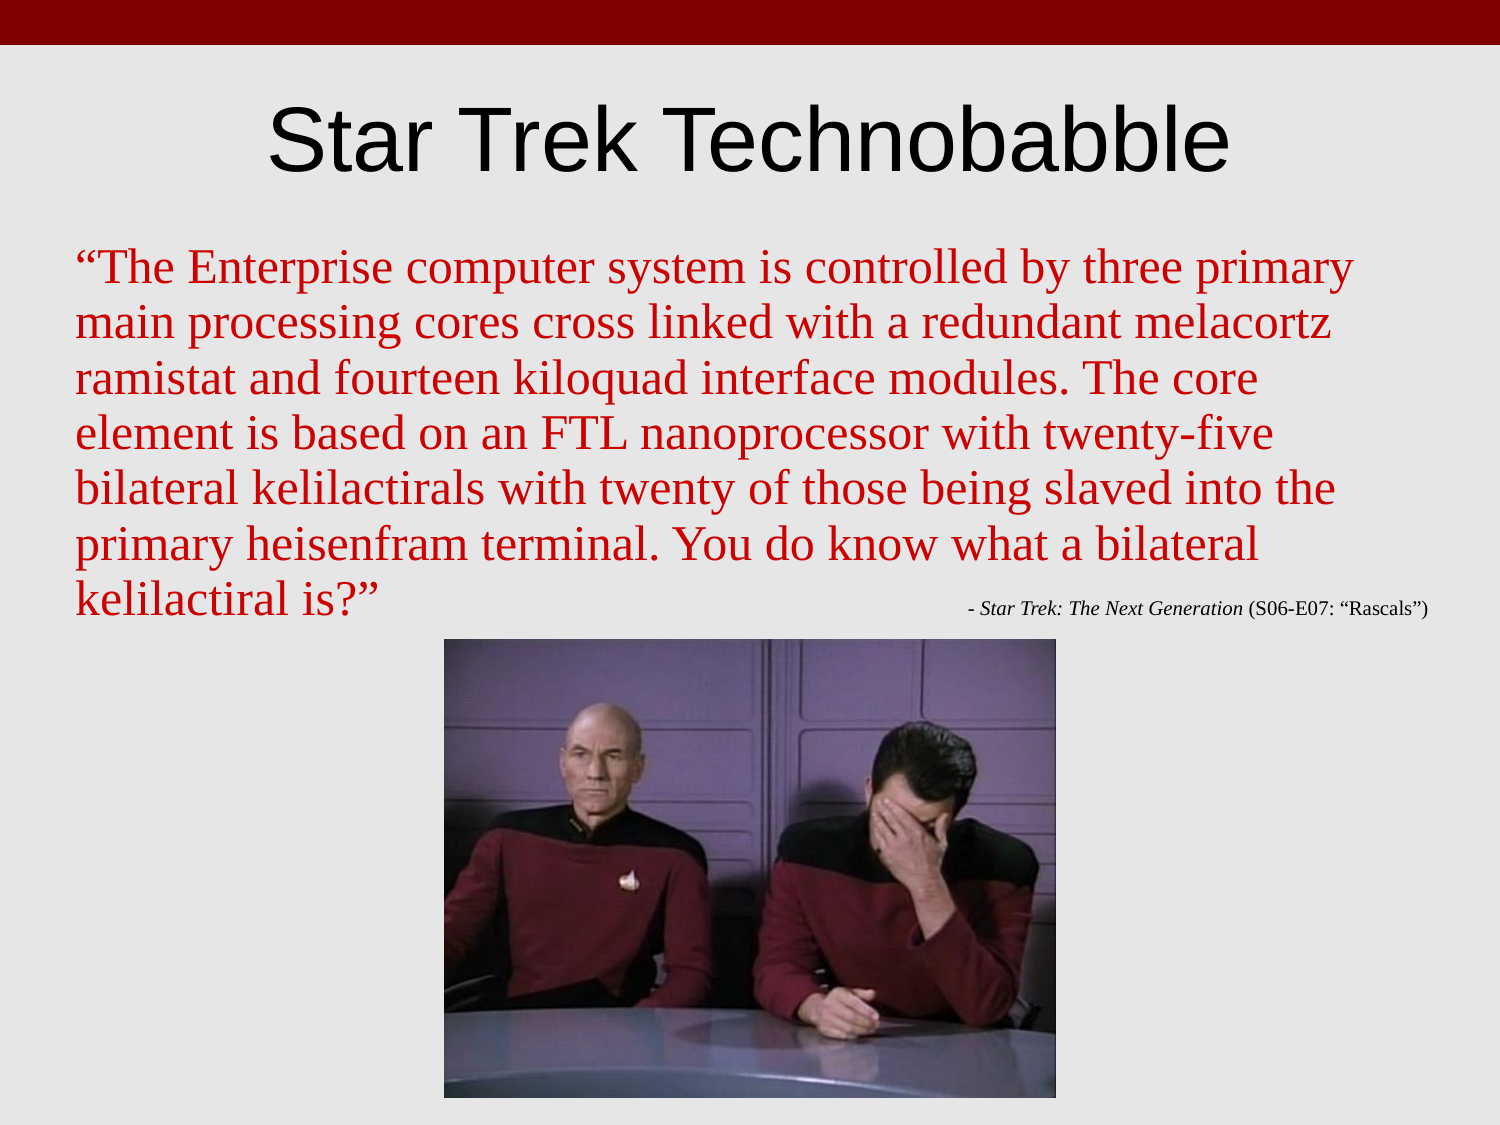

# Star Trek Technobabble
“The Enterprise computer system is controlled by three primary main processing cores cross linked with a redundant melacortz ramistat and fourteen kiloquad interface modules. The core element is based on an FTL nanoprocessor with twenty-five bilateral kelilactirals with twenty of those being slaved into the primary heisenfram terminal. You do know what a bilateral kelilactiral is?”
- Star Trek: The Next Generation (S06-E07: “Rascals”)